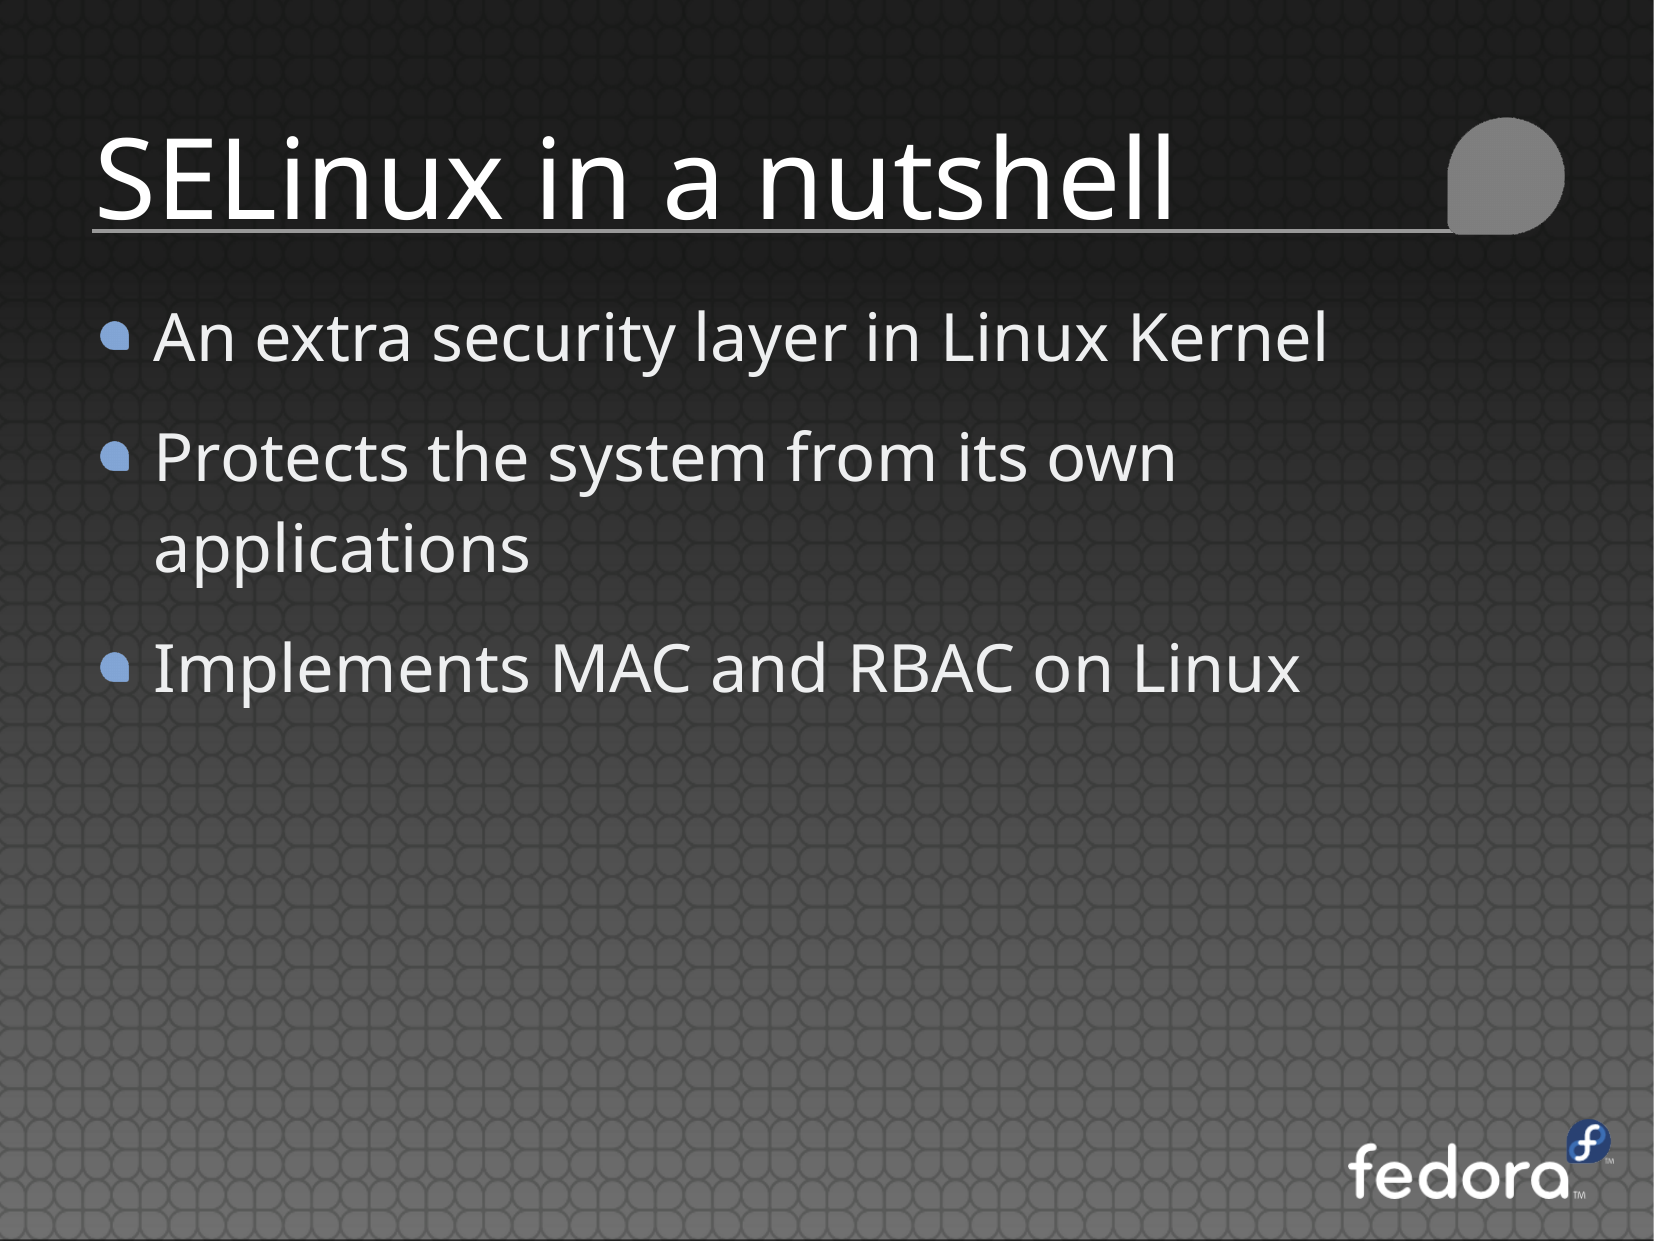

SELinux in a nutshell
# An extra security layer in Linux Kernel
Protects the system from its own applications
Implements MAC and RBAC on Linux